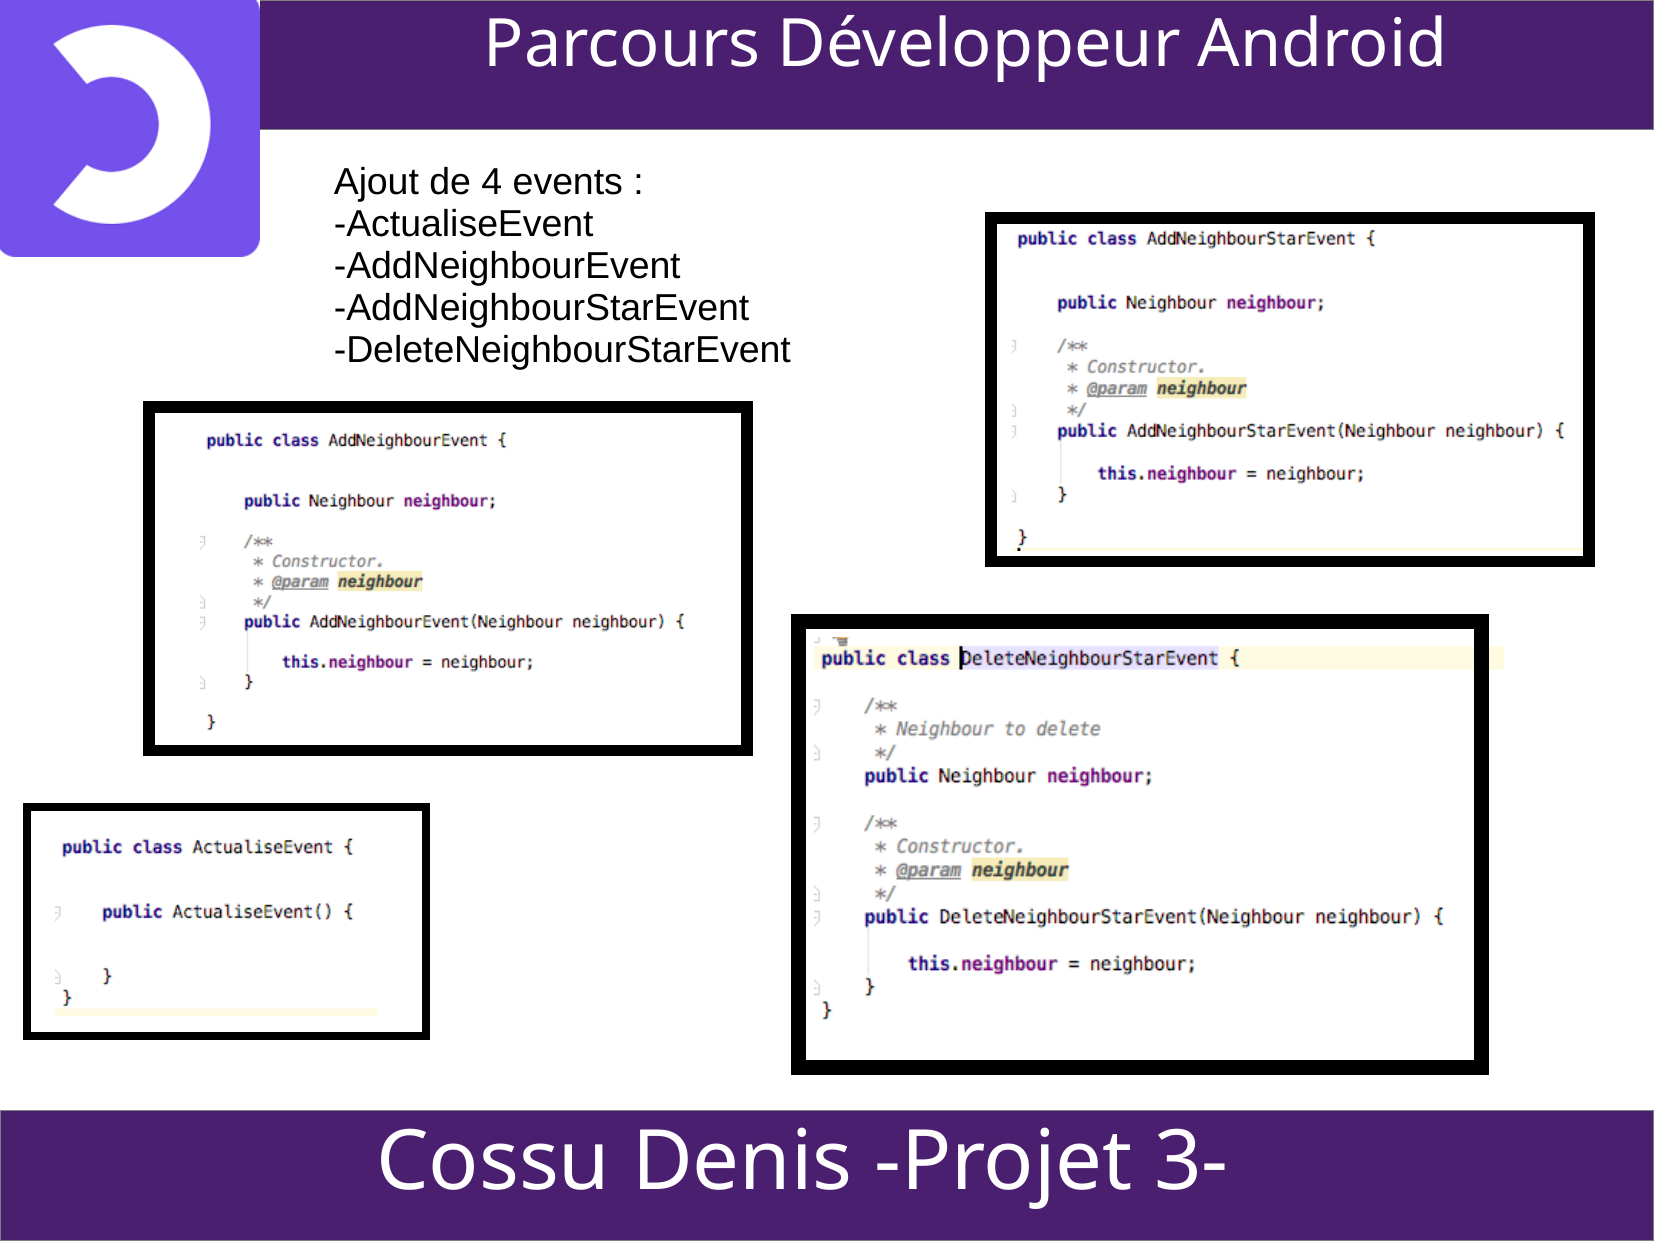

Ajout de 4 events :
-ActualiseEvent
-AddNeighbourEvent
-AddNeighbourStarEvent
-DeleteNeighbourStarEvent